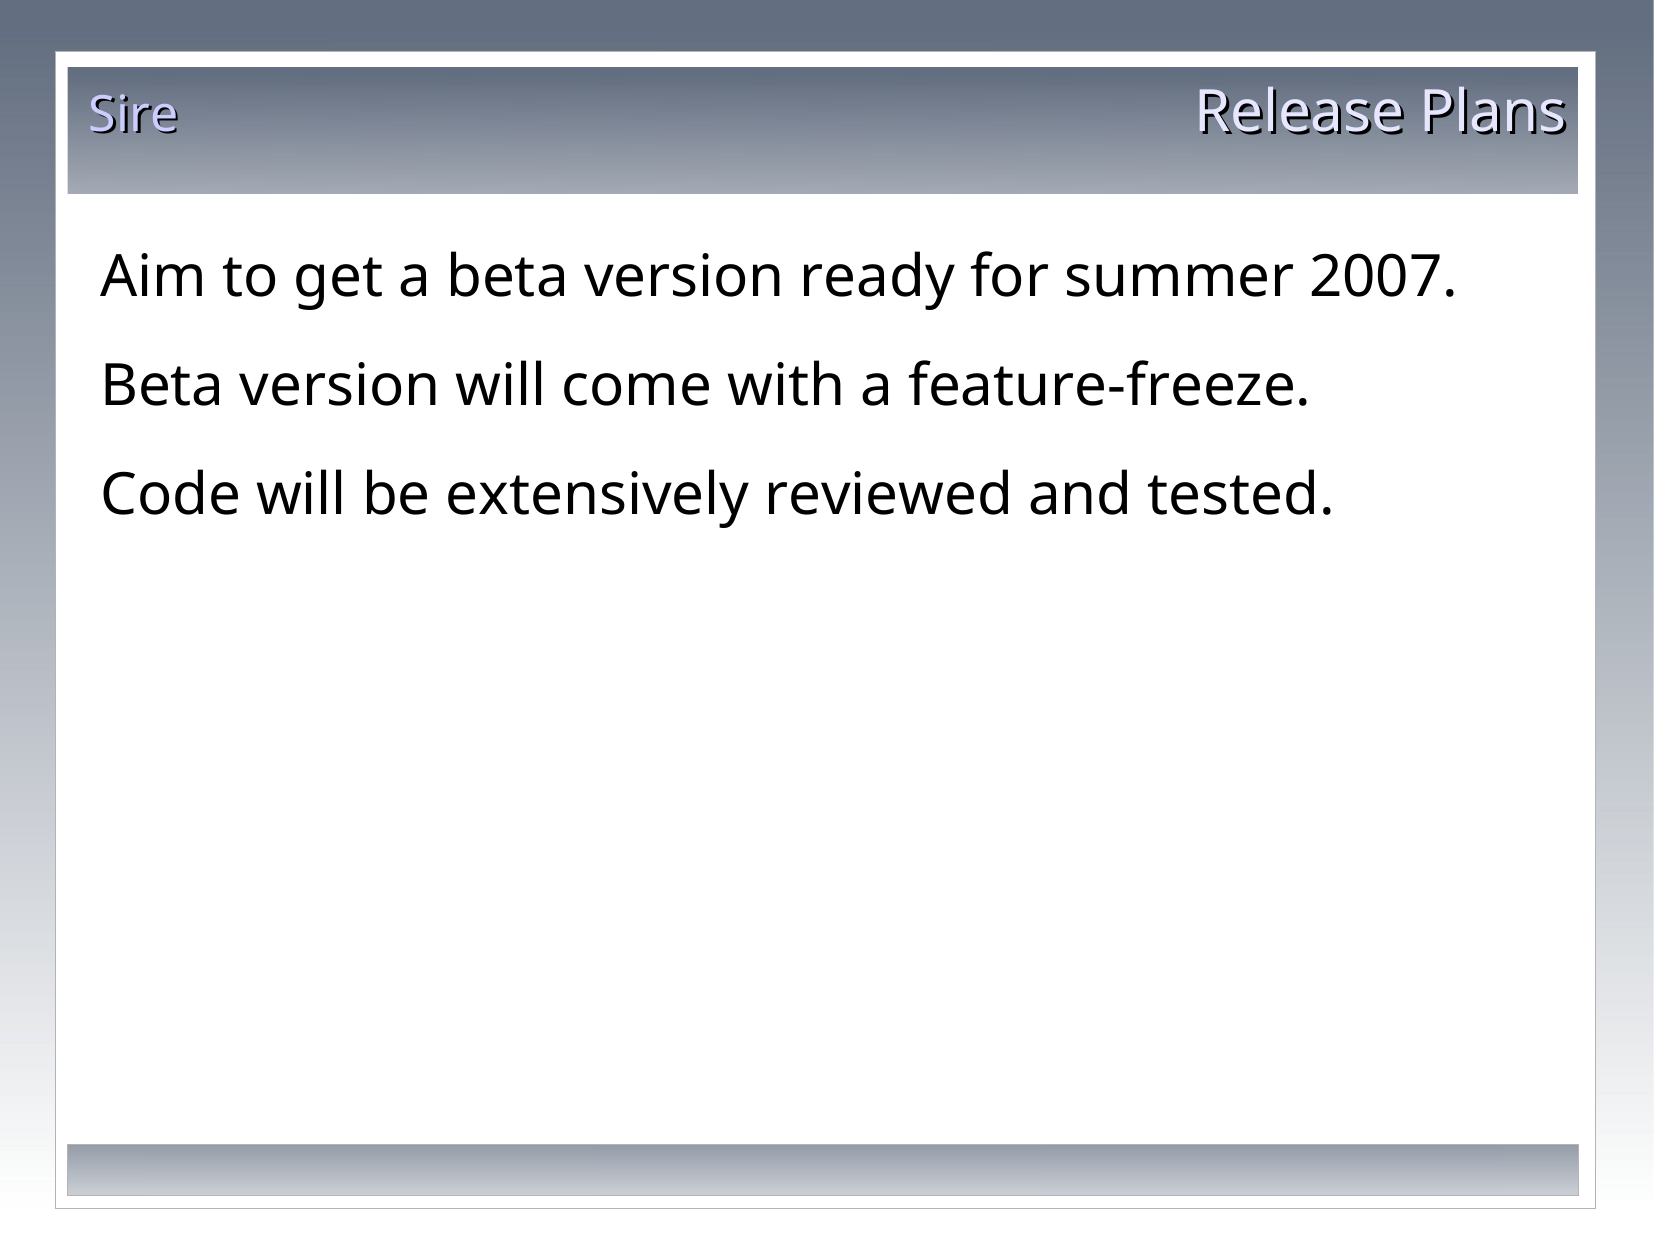

# Release Plans
Aim to get a beta version ready for summer 2007.
Beta version will come with a feature-freeze.
Code will be extensively reviewed and tested.